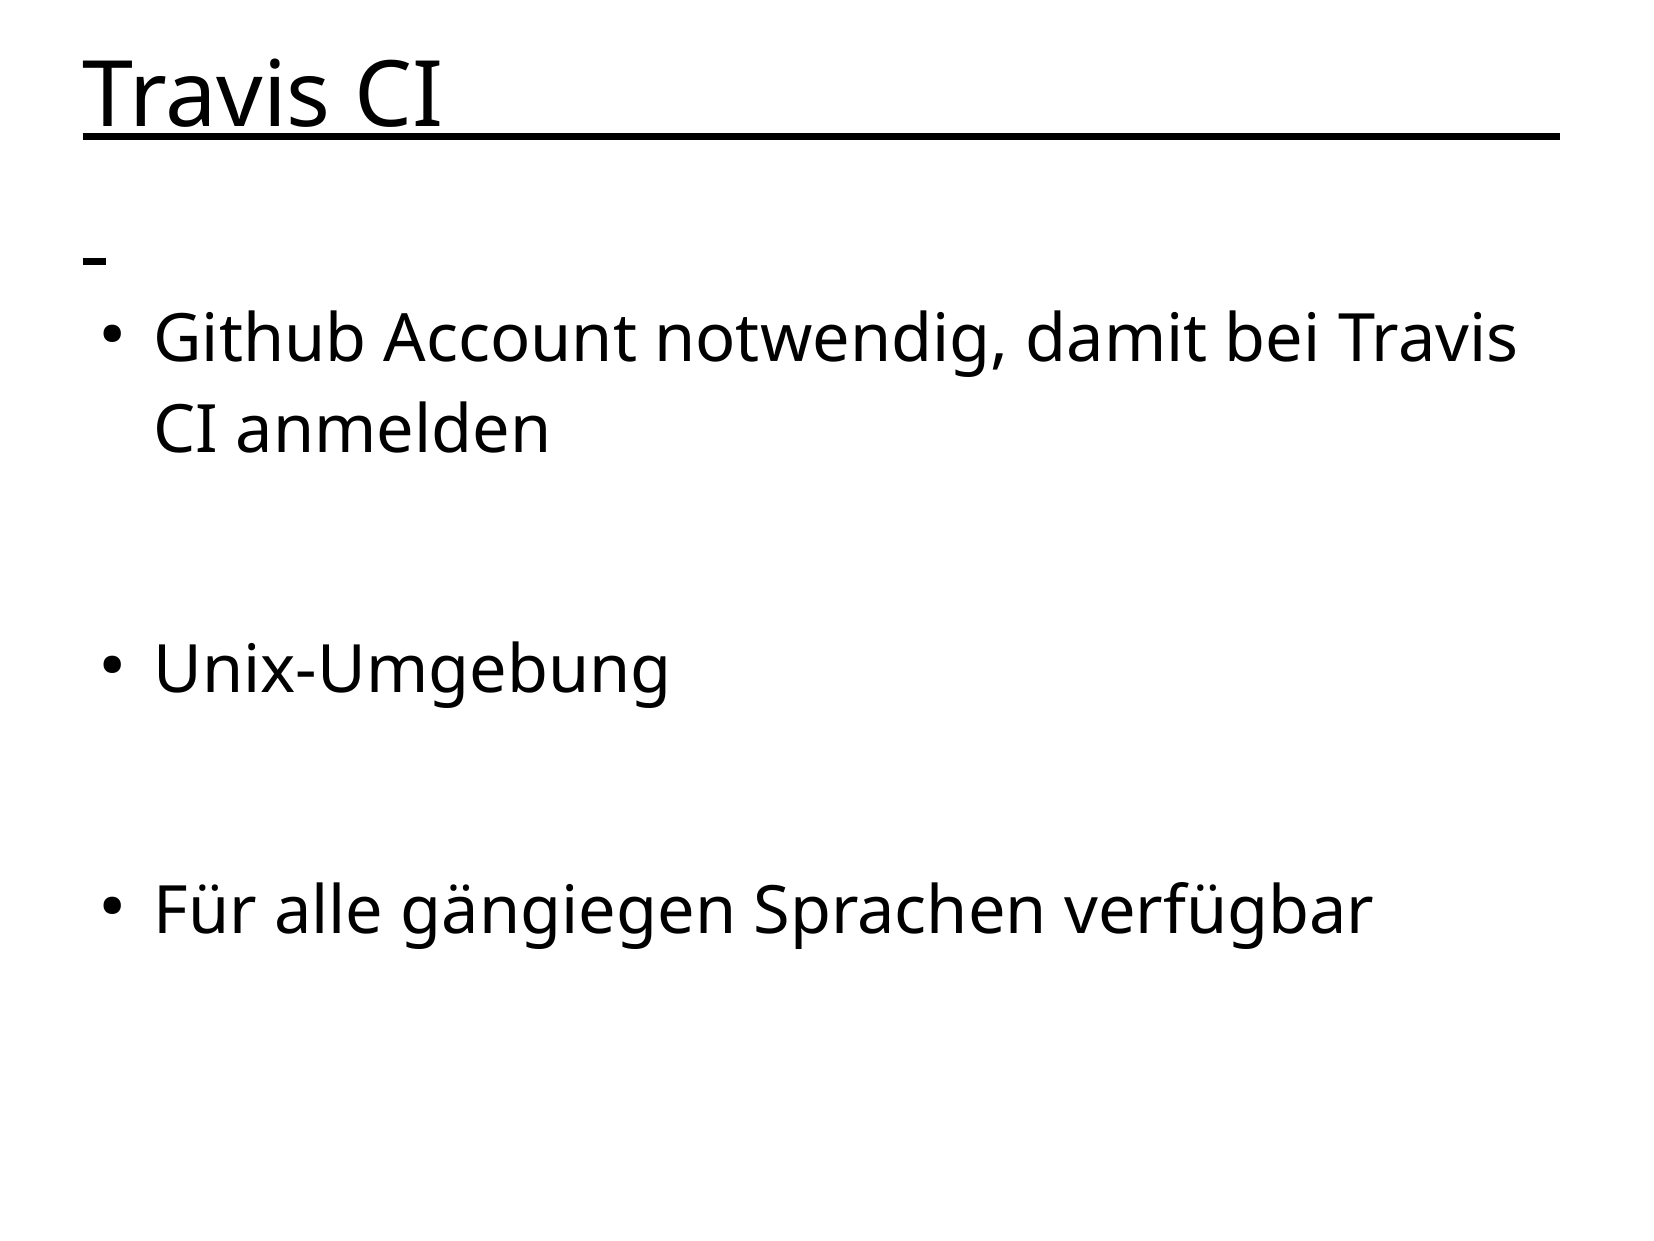

# Travis CI
Github Account notwendig, damit bei Travis CI anmelden
Unix-Umgebung
Für alle gängiegen Sprachen verfügbar